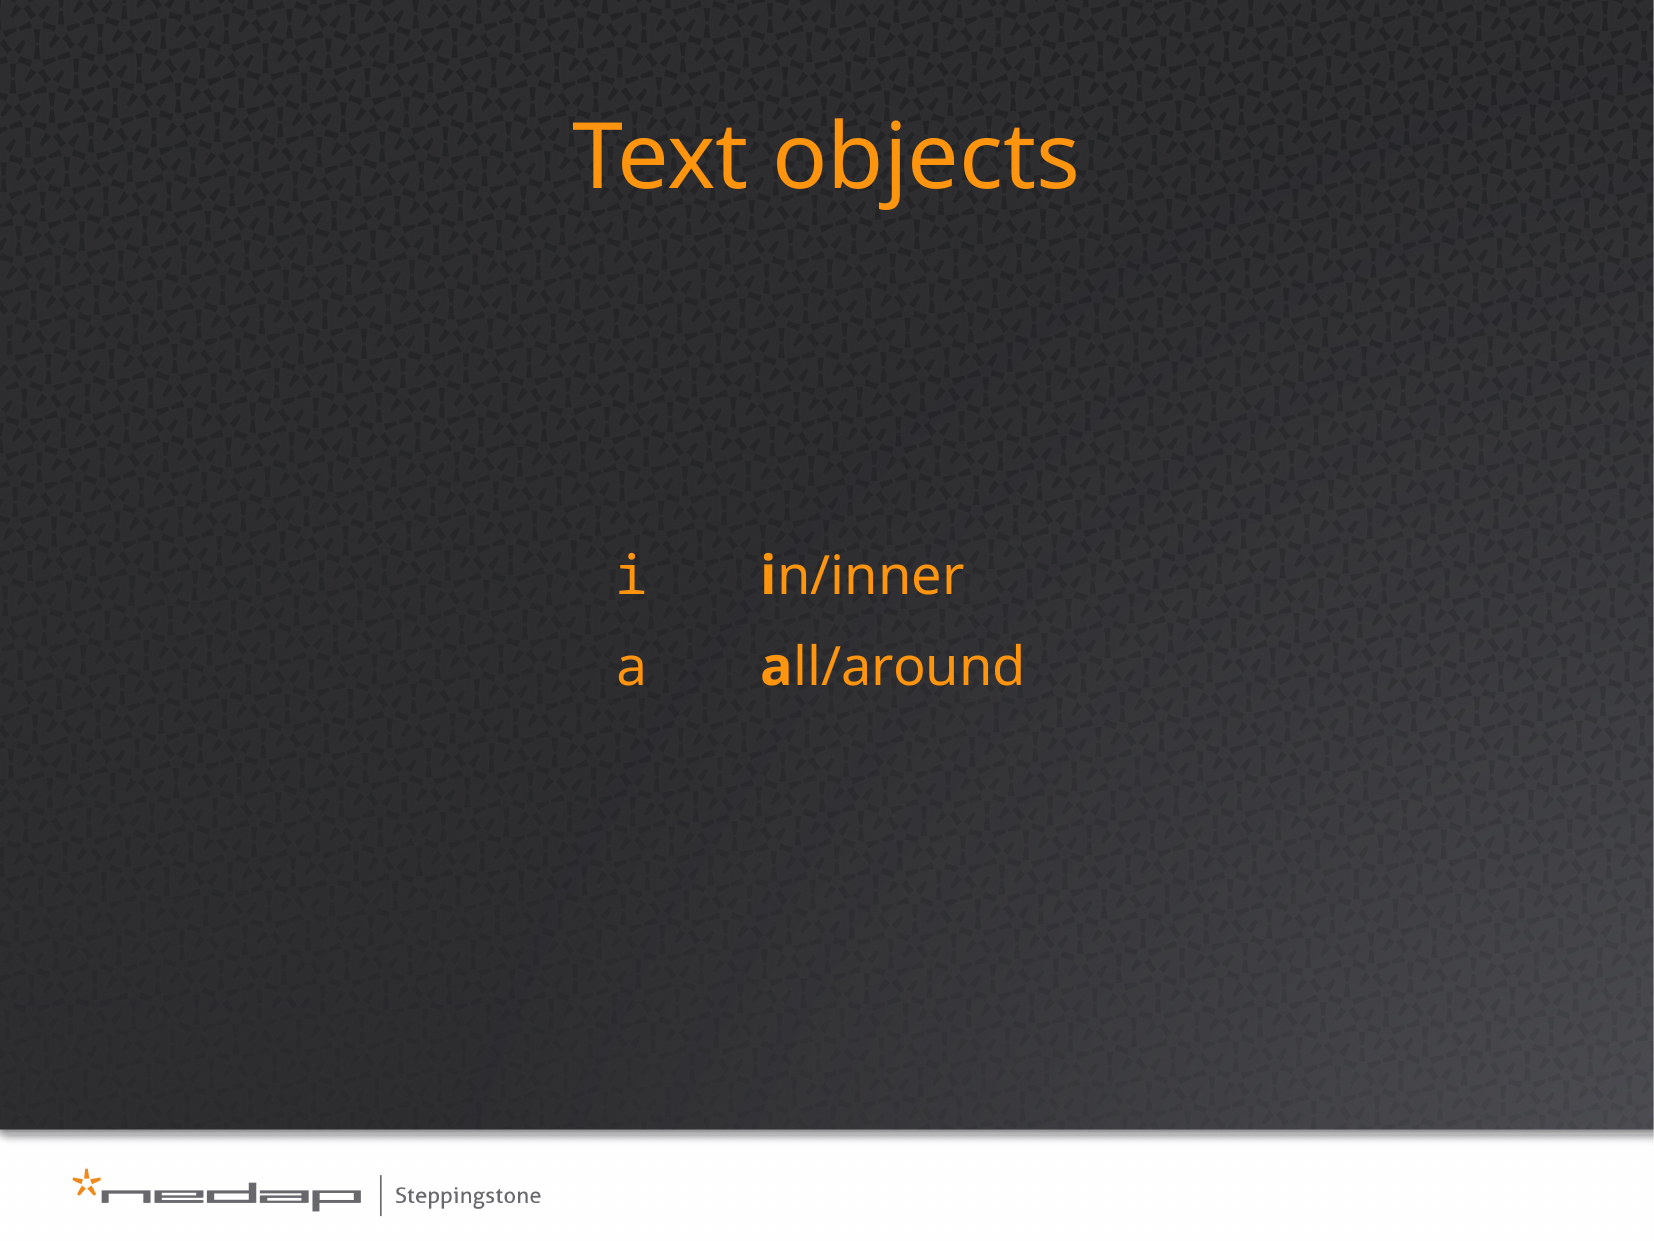

# Text objects
| i | in/inner |
| --- | --- |
| a | all/around |